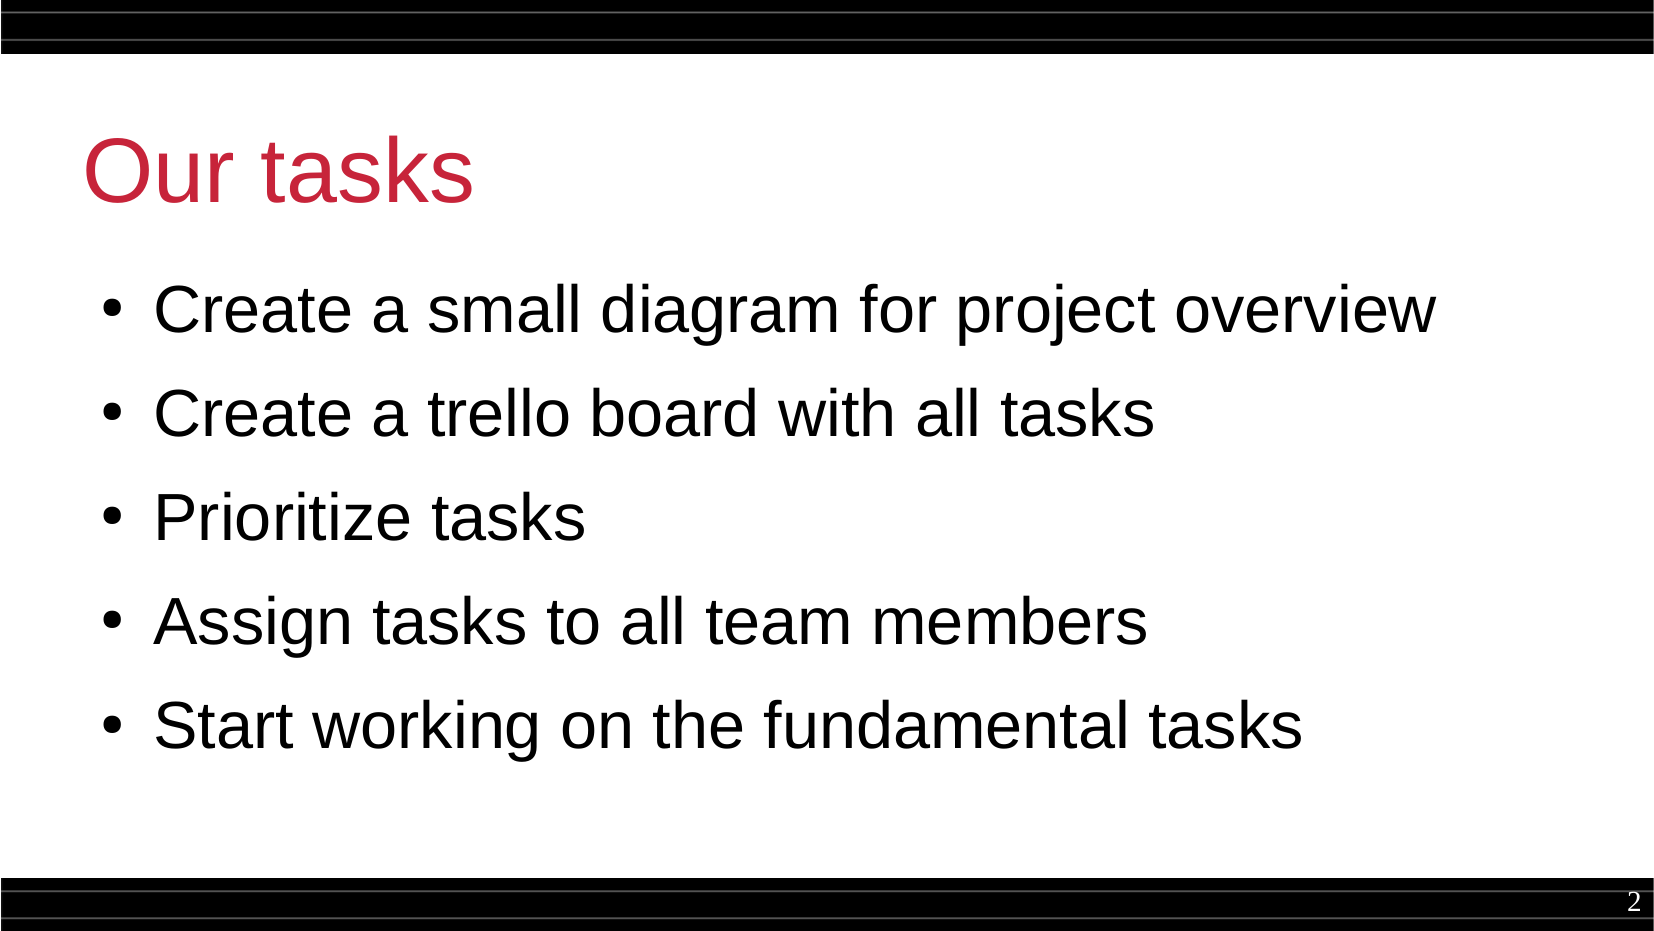

# Our tasks
Create a small diagram for project overview
Create a trello board with all tasks
Prioritize tasks
Assign tasks to all team members
Start working on the fundamental tasks